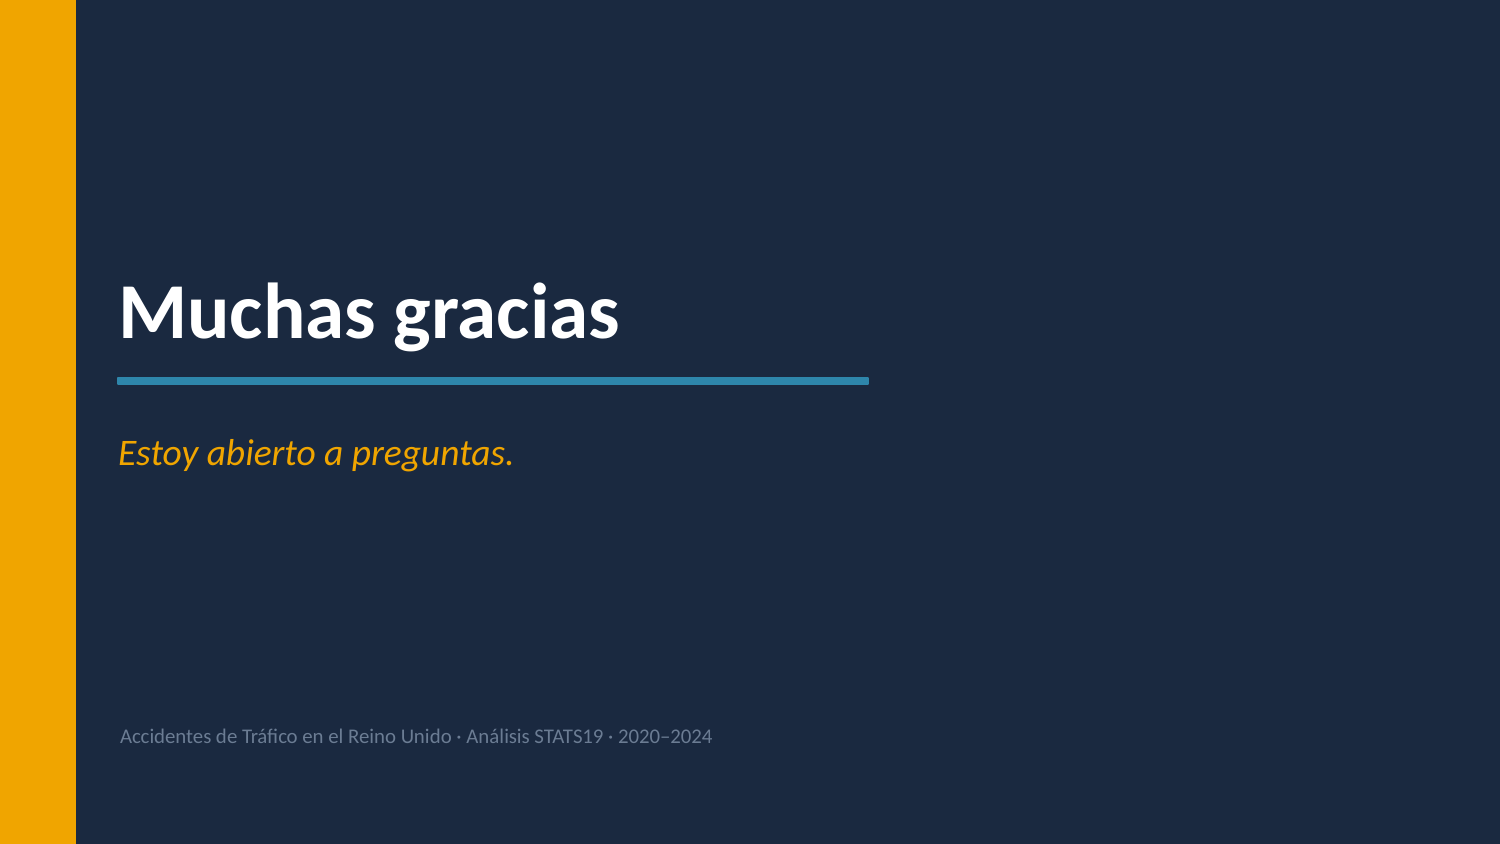

Muchas gracias
Estoy abierto a preguntas.
Accidentes de Tráfico en el Reino Unido · Análisis STATS19 · 2020–2024